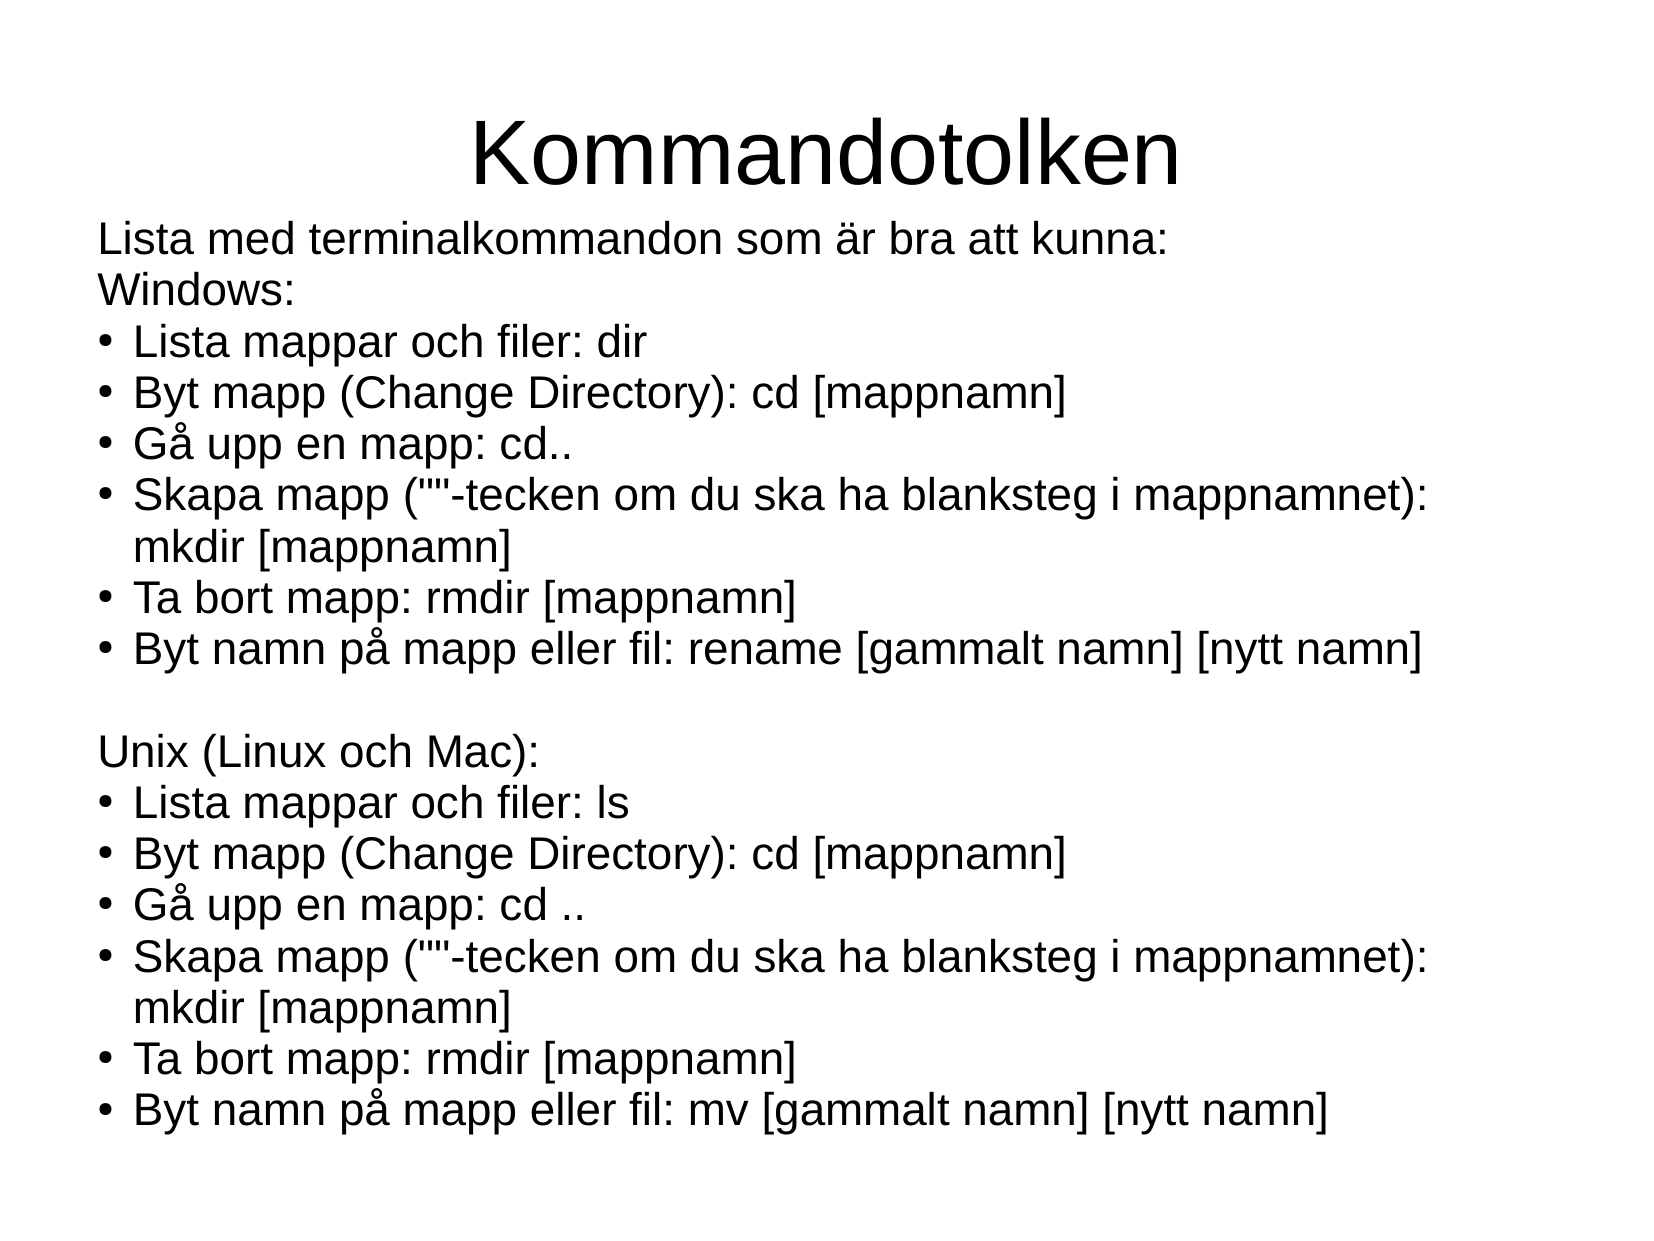

# Kommandotolken
Lista med terminalkommandon som är bra att kunna:
Windows:
Lista mappar och filer: dir
Byt mapp (Change Directory): cd [mappnamn]
Gå upp en mapp: cd..
Skapa mapp (""-tecken om du ska ha blanksteg i mappnamnet): mkdir [mappnamn]
Ta bort mapp: rmdir [mappnamn]
Byt namn på mapp eller fil: rename [gammalt namn] [nytt namn]
Unix (Linux och Mac):
Lista mappar och filer: ls
Byt mapp (Change Directory): cd [mappnamn]
Gå upp en mapp: cd ..
Skapa mapp (""-tecken om du ska ha blanksteg i mappnamnet): mkdir [mappnamn]
Ta bort mapp: rmdir [mappnamn]
Byt namn på mapp eller fil: mv [gammalt namn] [nytt namn]